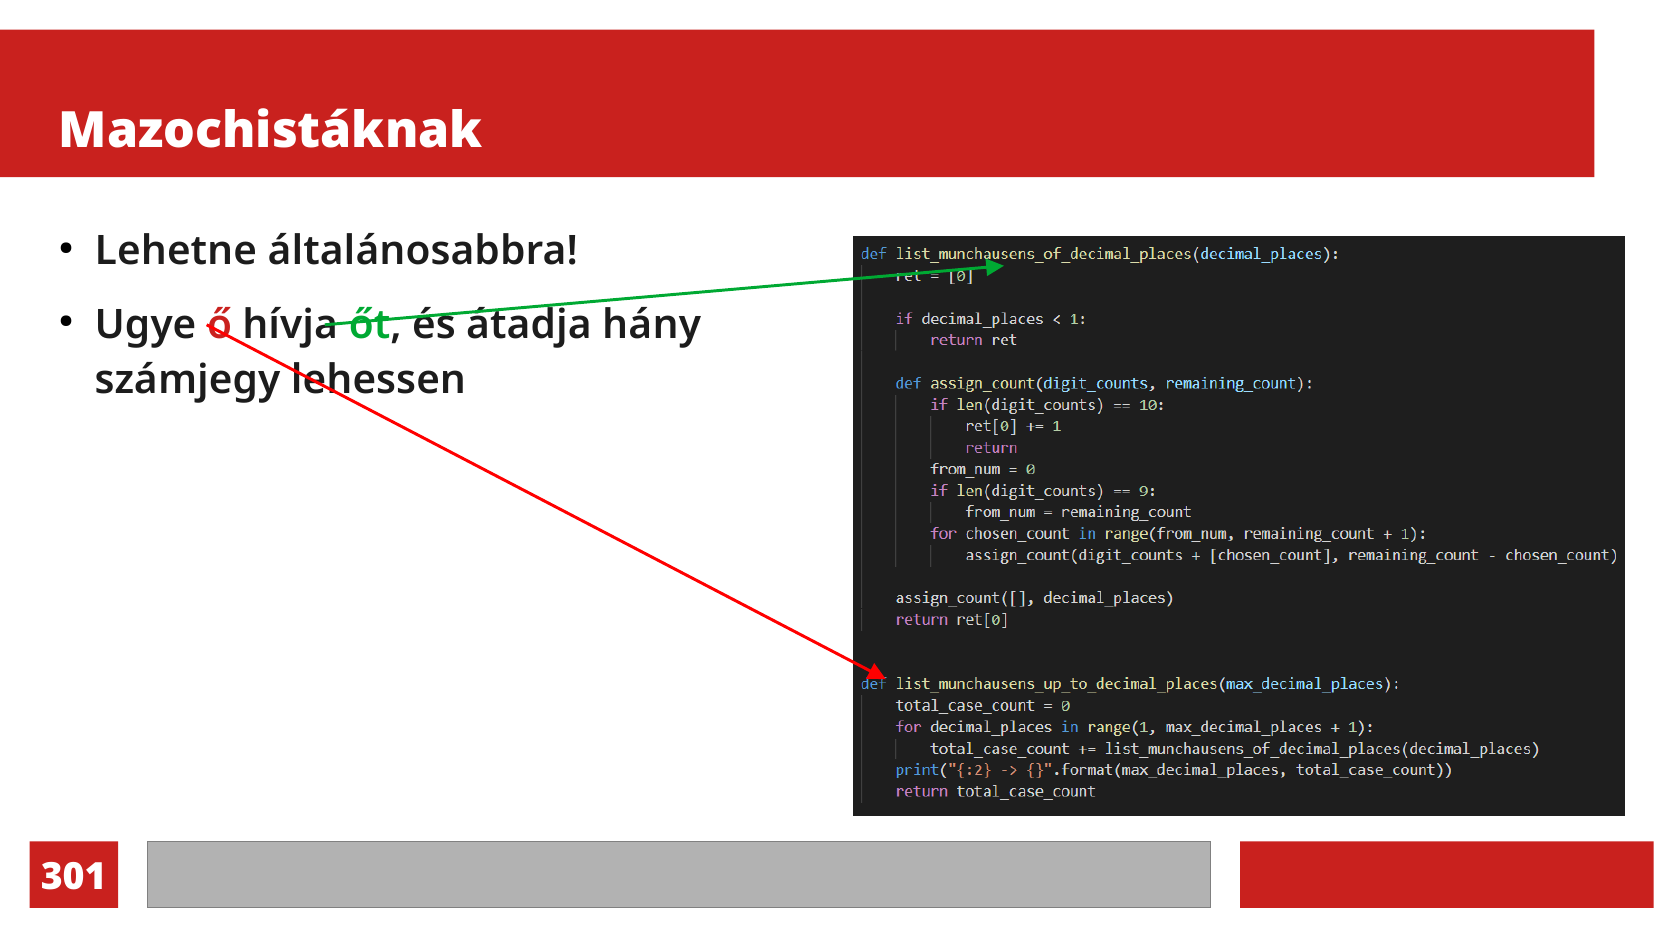

# Mazochistáknak
Lehetne általánosabbra!
Ugye ő hívja őt, és átadja hány számjegy lehessen
301